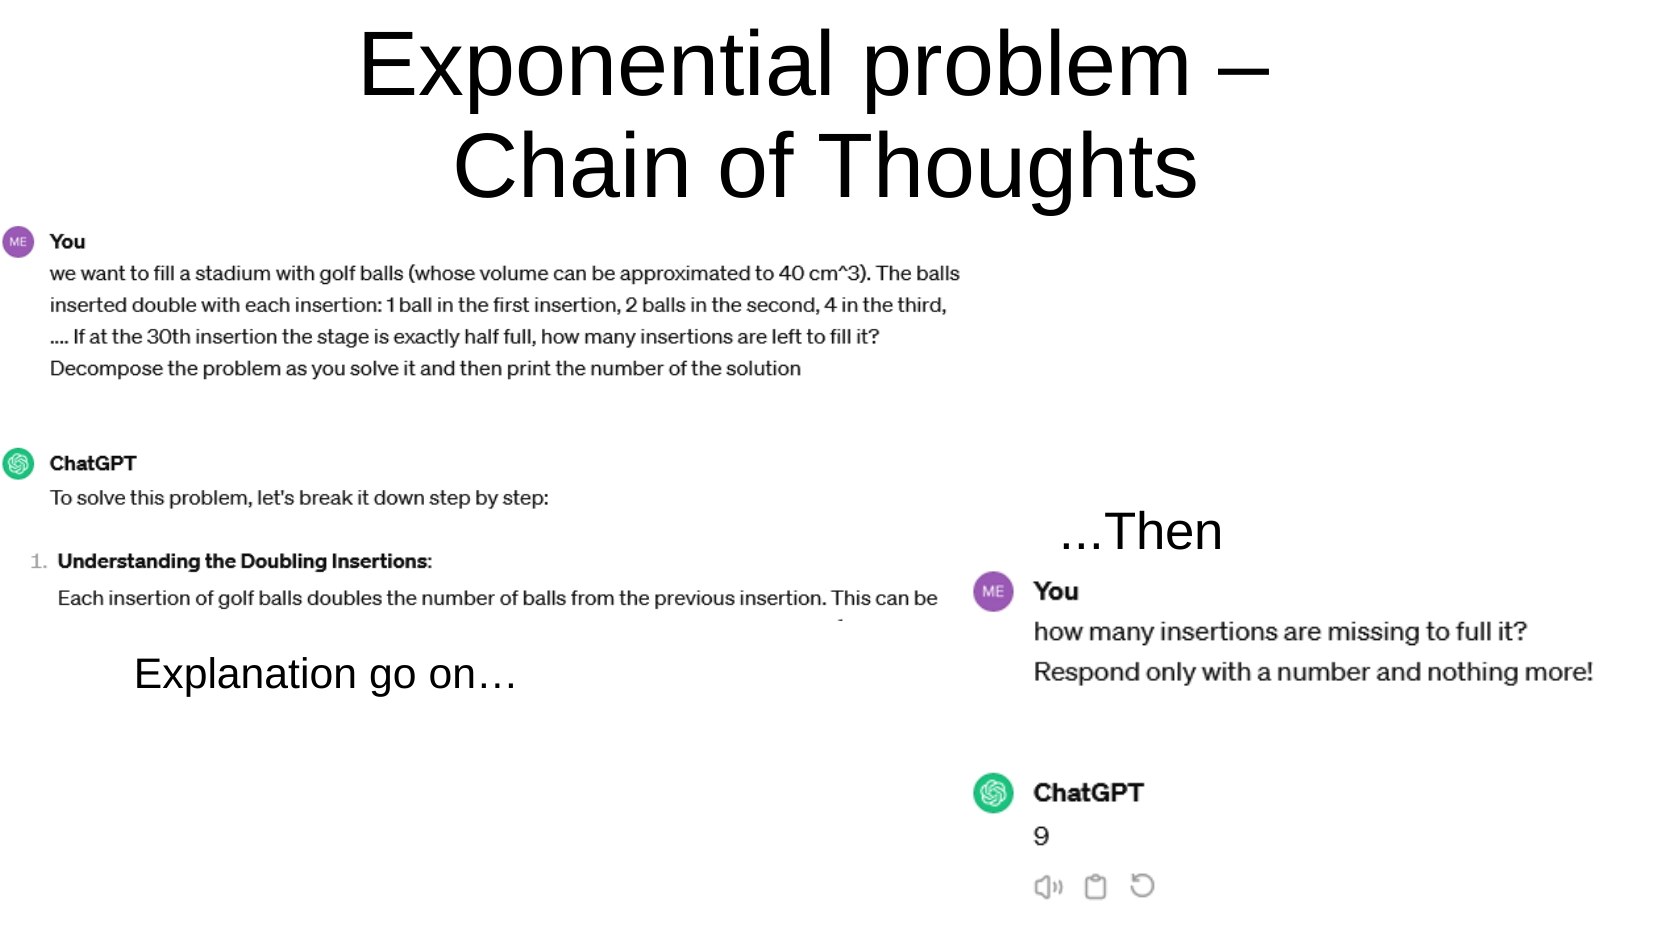

# Exponential problem – Chain of Thoughts
...Then
Explanation go on…